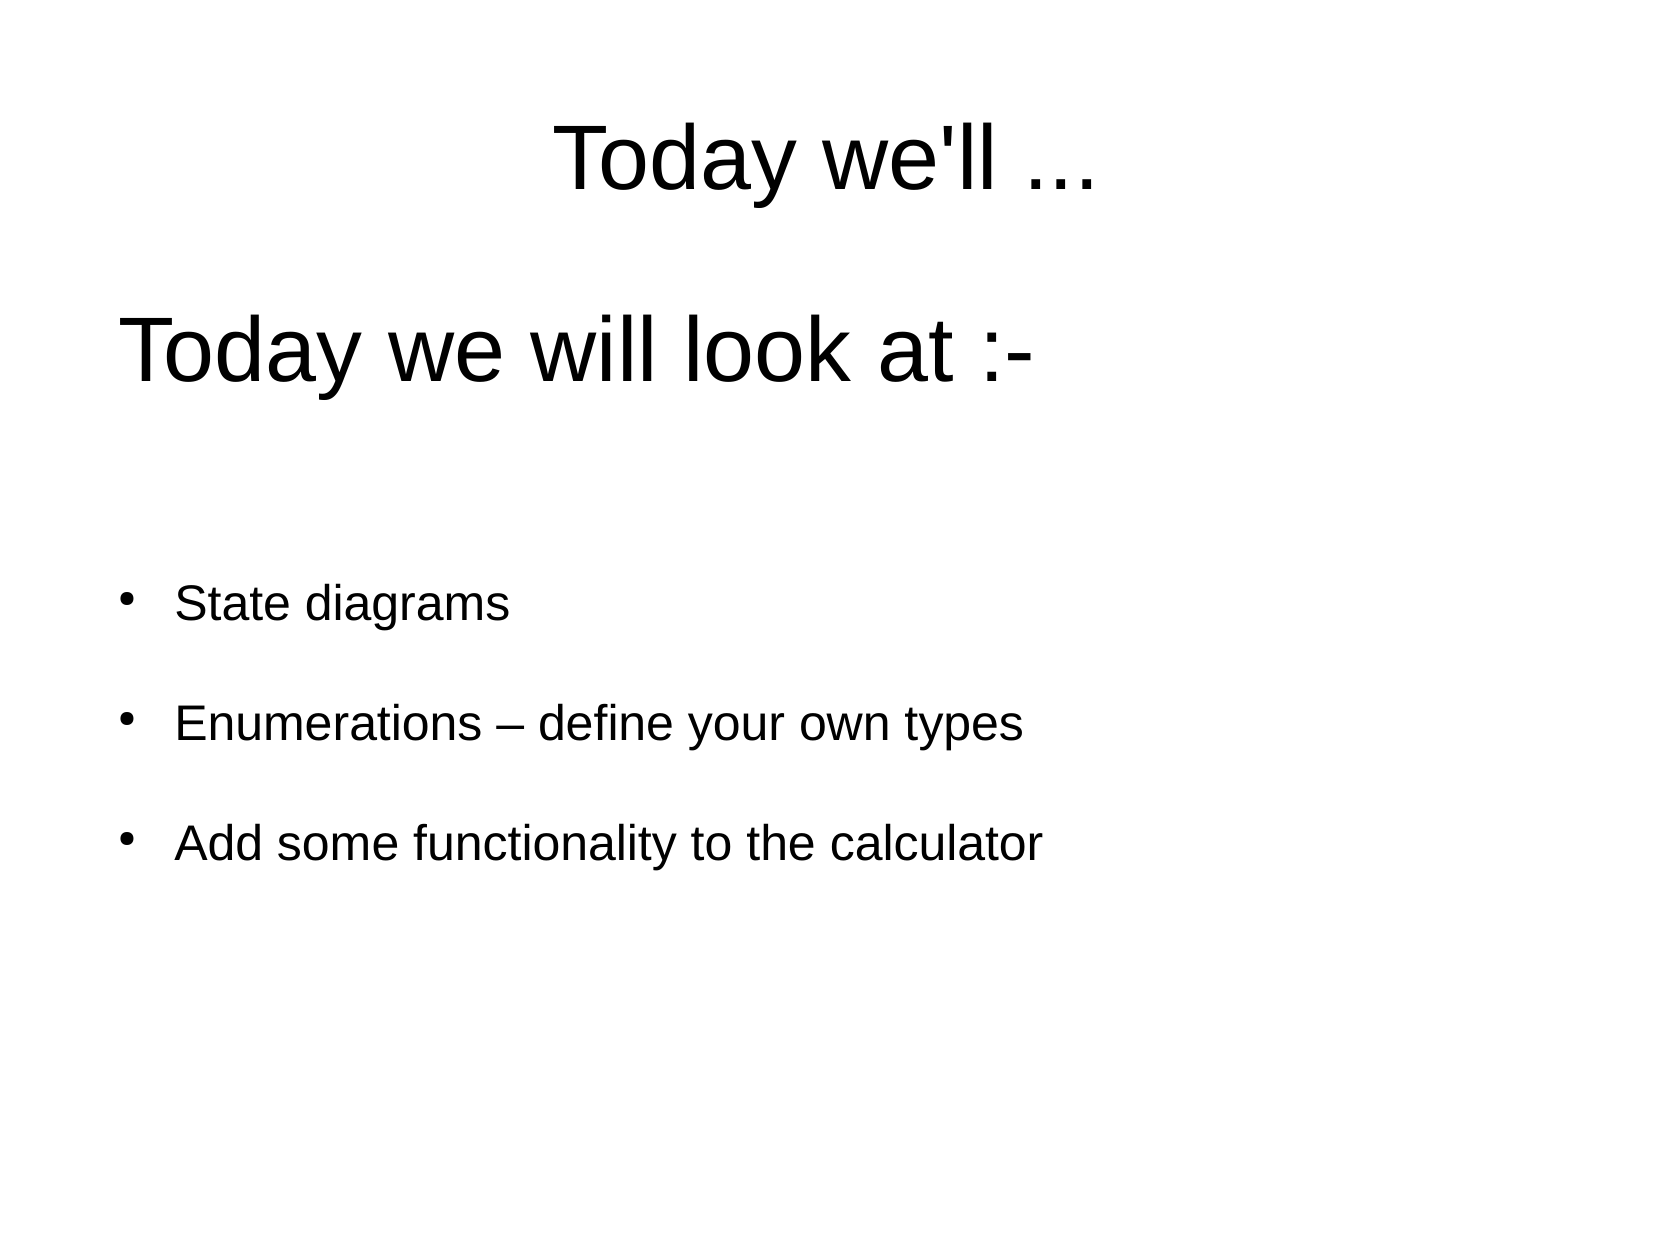

# Today we'll ...
Today we will look at :-
State diagrams
Enumerations – define your own types
Add some functionality to the calculator